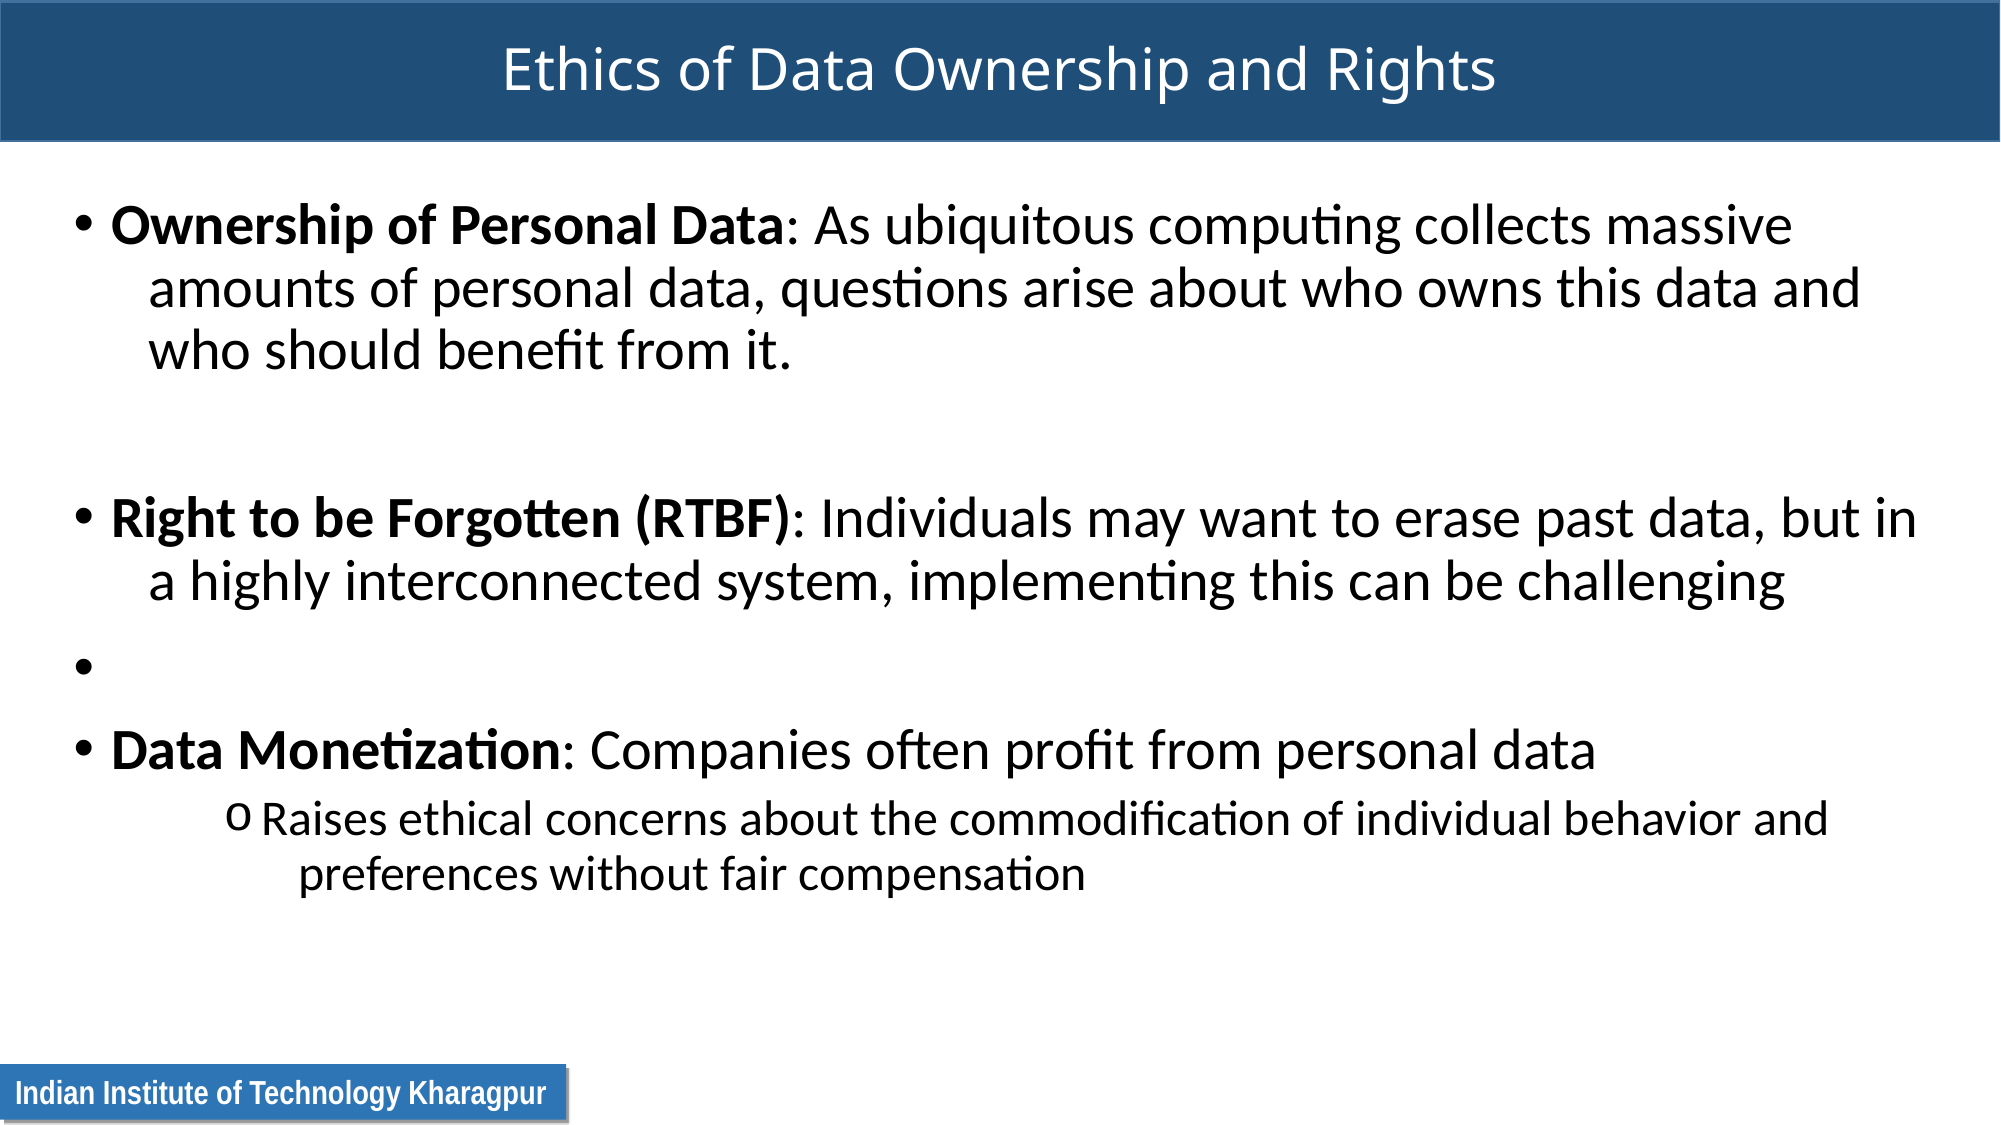

Ethics of Data Ownership and Rights
# Ownership of Personal Data: As ubiquitous computing collects massive amounts of personal data, questions arise about who owns this data and who should benefit from it.
Right to be Forgotten (RTBF): Individuals may want to erase past data, but in a highly interconnected system, implementing this can be challenging
Data Monetization: Companies often profit from personal data
Raises ethical concerns about the commodification of individual behavior and preferences without fair compensation